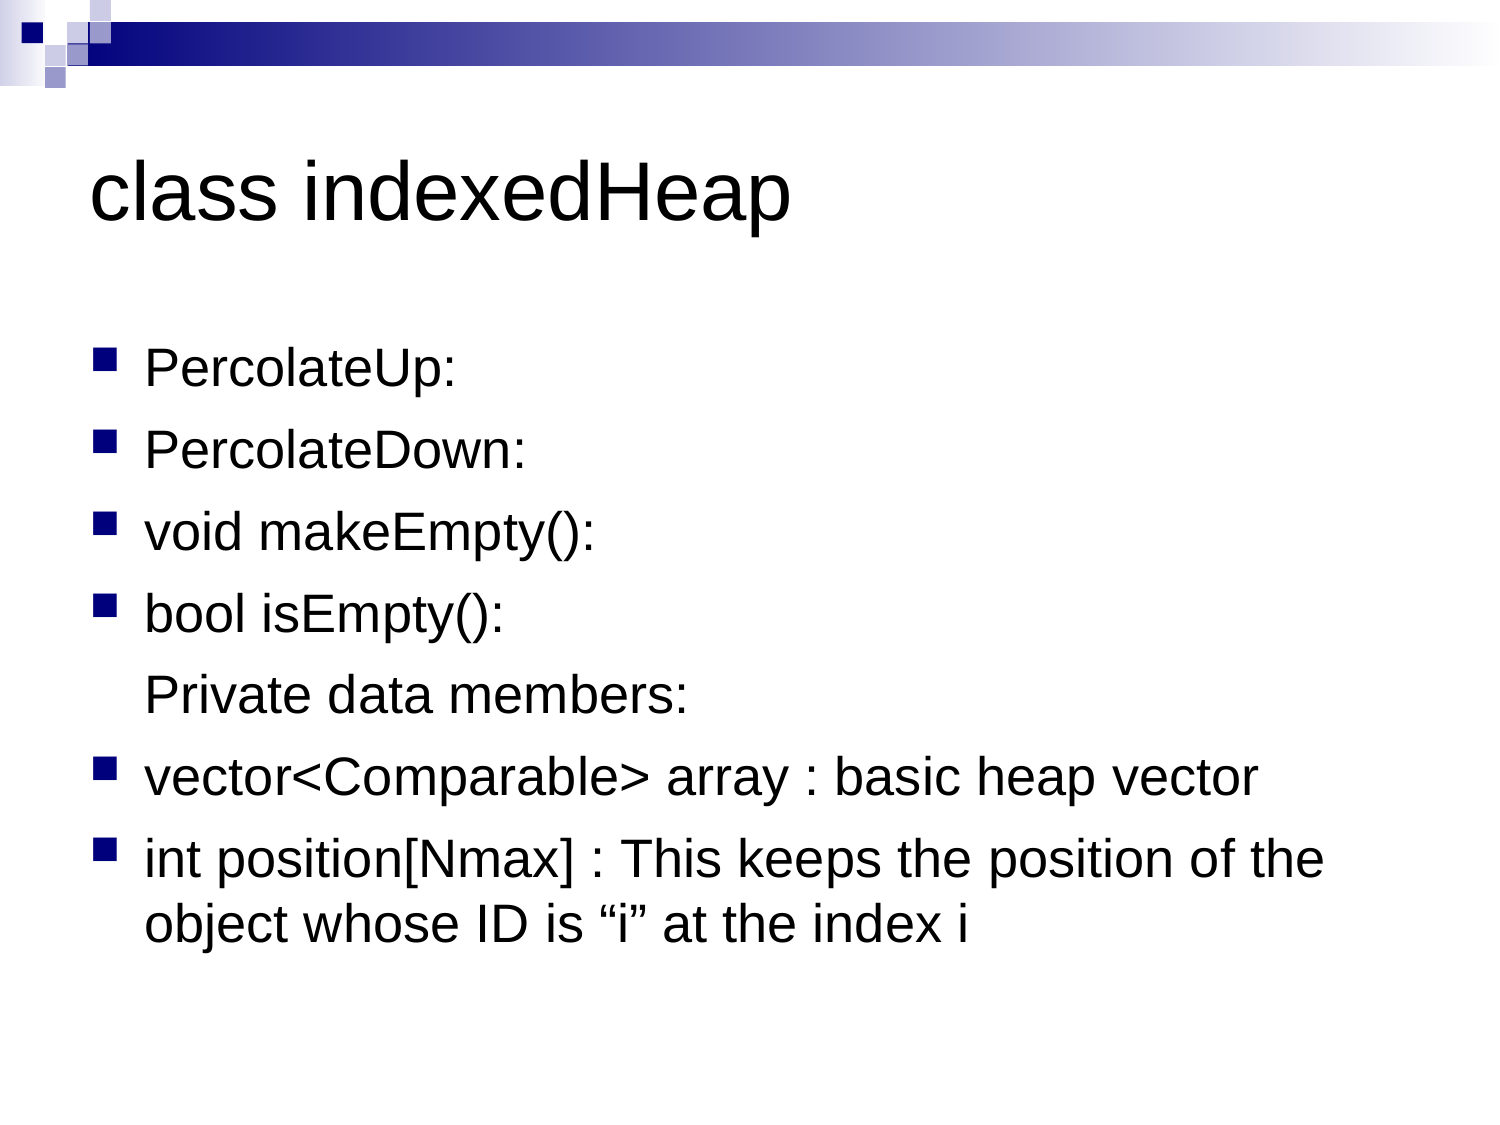

# class indexedHeap
PercolateUp:
PercolateDown:
void makeEmpty():
bool isEmpty():
Private data members:
vector<Comparable> array : basic heap vector
int position[Nmax] : This keeps the position of the object whose ID is “i” at the index i